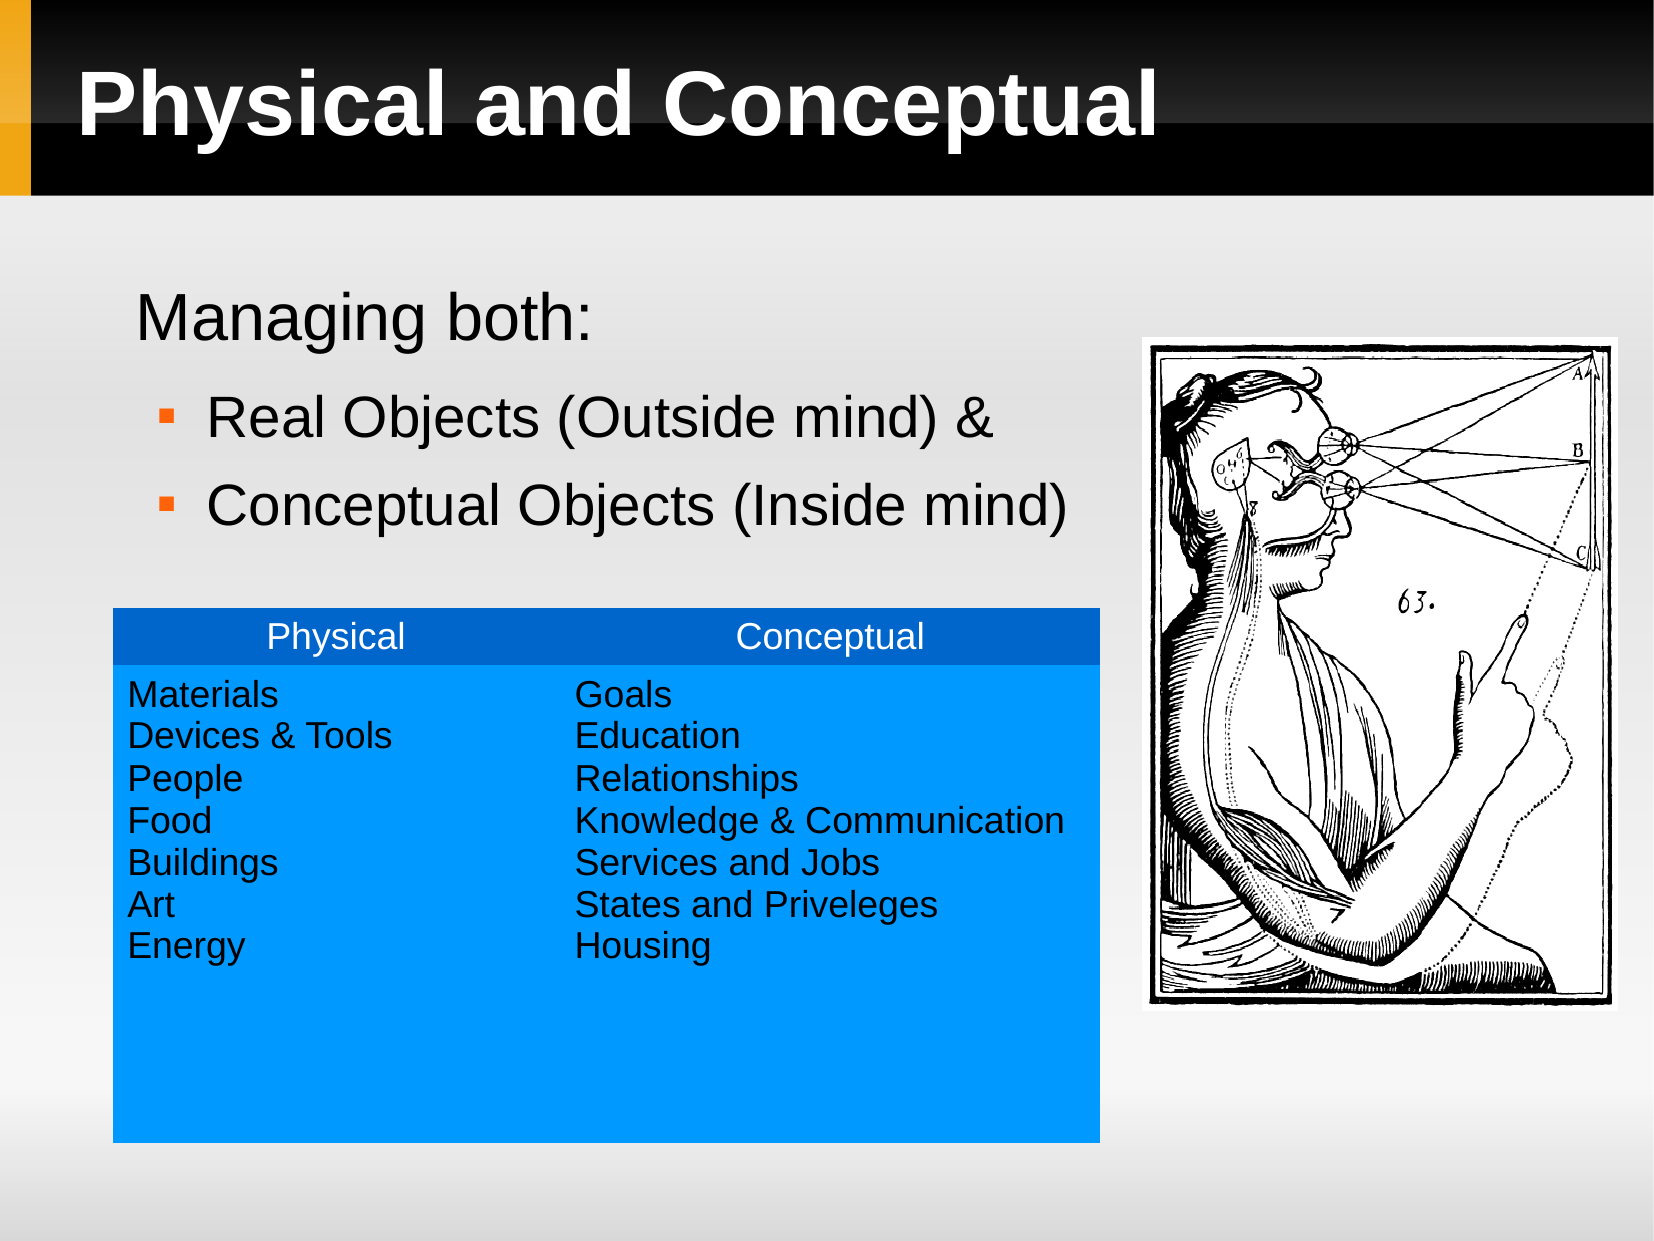

# Physical and Conceptual
Managing both:
Real Objects (Outside mind) &
Conceptual Objects (Inside mind)
| Physical | Conceptual |
| --- | --- |
| Materials Devices & Tools People Food Buildings Art Energy | Goals Education Relationships Knowledge & Communication Services and Jobs States and Priveleges Housing |